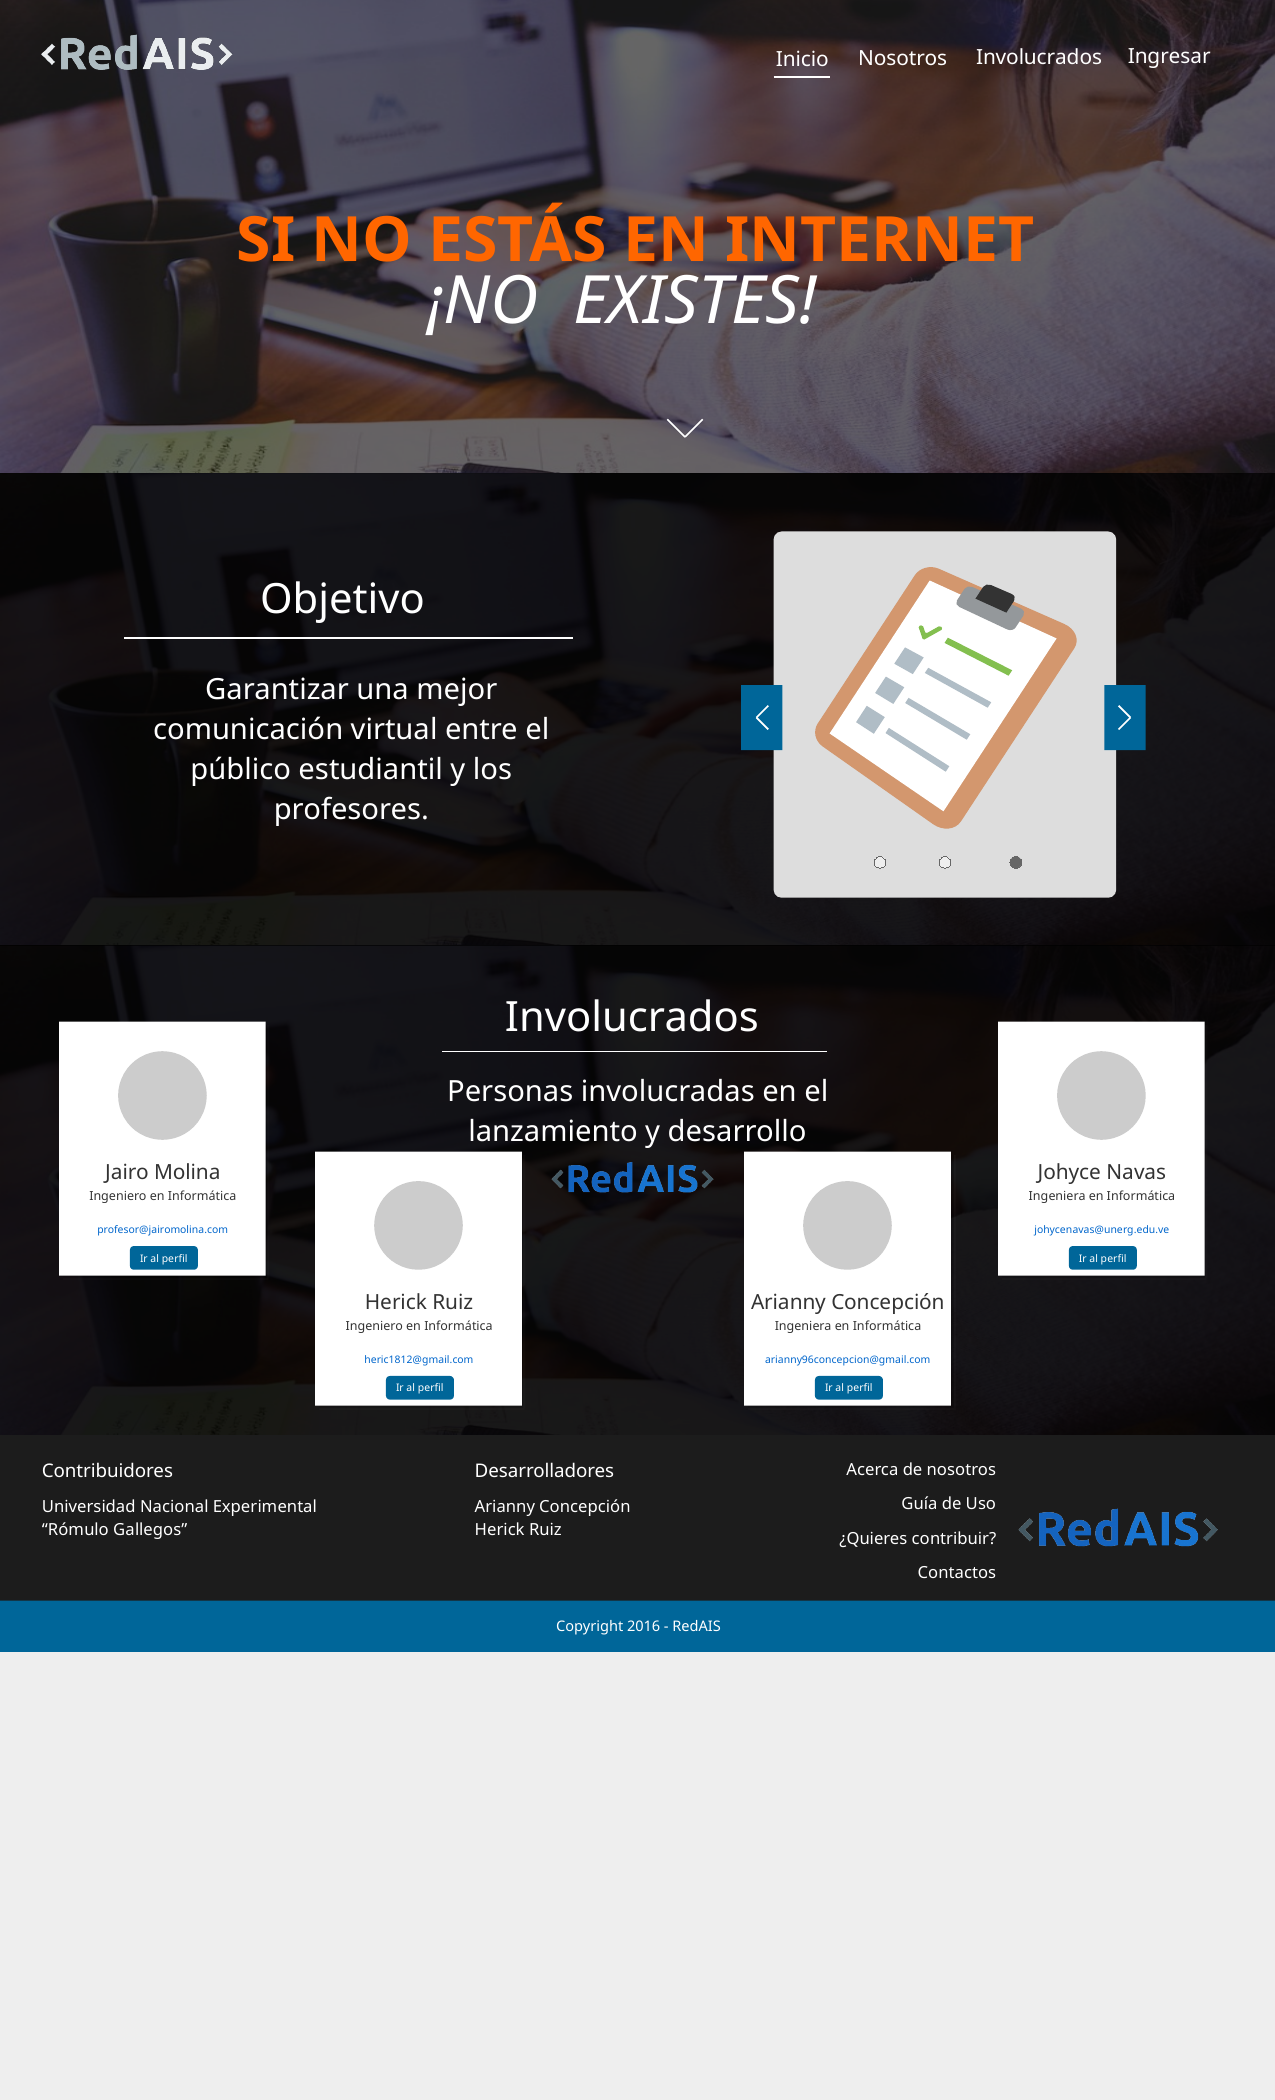

Ingresar
Involucrados
Nosotros
Inicio
SI NO ESTÁS EN INTERNET
¡NO EXISTES!
Objetivo
Garantizar una mejor comunicación virtual entre el público estudiantil y los profesores.
Involucrados
Jairo Molina
Ingeniero en Informática
profesor@jairomolina.com
Ir al perfil
Johyce Navas
Ingeniera en Informática
johycenavas@unerg.edu.ve
Ir al perfil
Personas involucradas en el lanzamiento y desarrollo
Herick Ruiz
Ingeniero en Informática
heric1812@gmail.com
Ir al perfil
Arianny Concepción
Ingeniera en Informática
arianny96concepcion@gmail.com
Ir al perfil
Contribuidores
Universidad Nacional Experimental “Rómulo Gallegos”
Desarrolladores
Arianny Concepción
Herick Ruiz
Acerca de nosotros
Guía de Uso
¿Quieres contribuir?
Contactos
Copyright 2016 - RedAIS